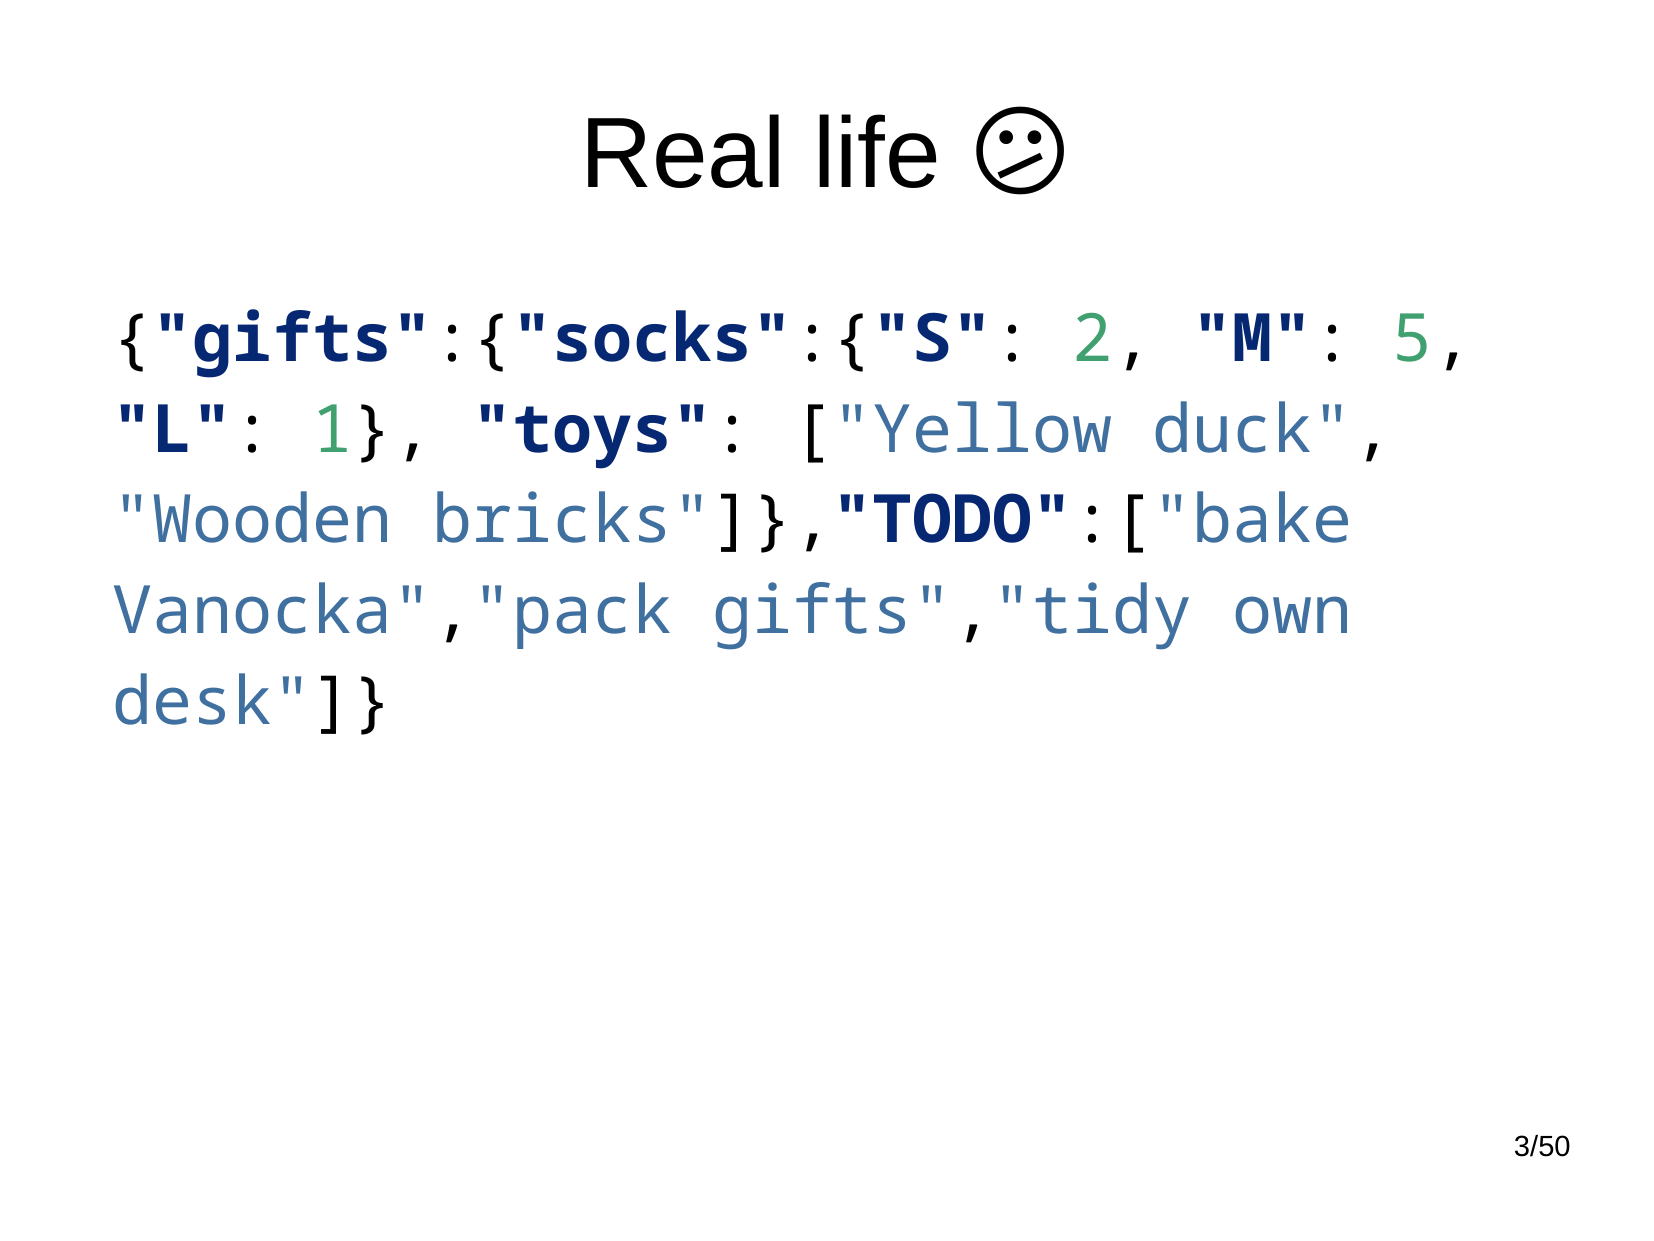

# Real life 😕
{"gifts":{"socks":{"S": 2, "M": 5, "L": 1}, "toys": ["Yellow duck", "Wooden bricks"]},"TODO":["bake Vanocka","pack gifts","tidy own desk"]}
3